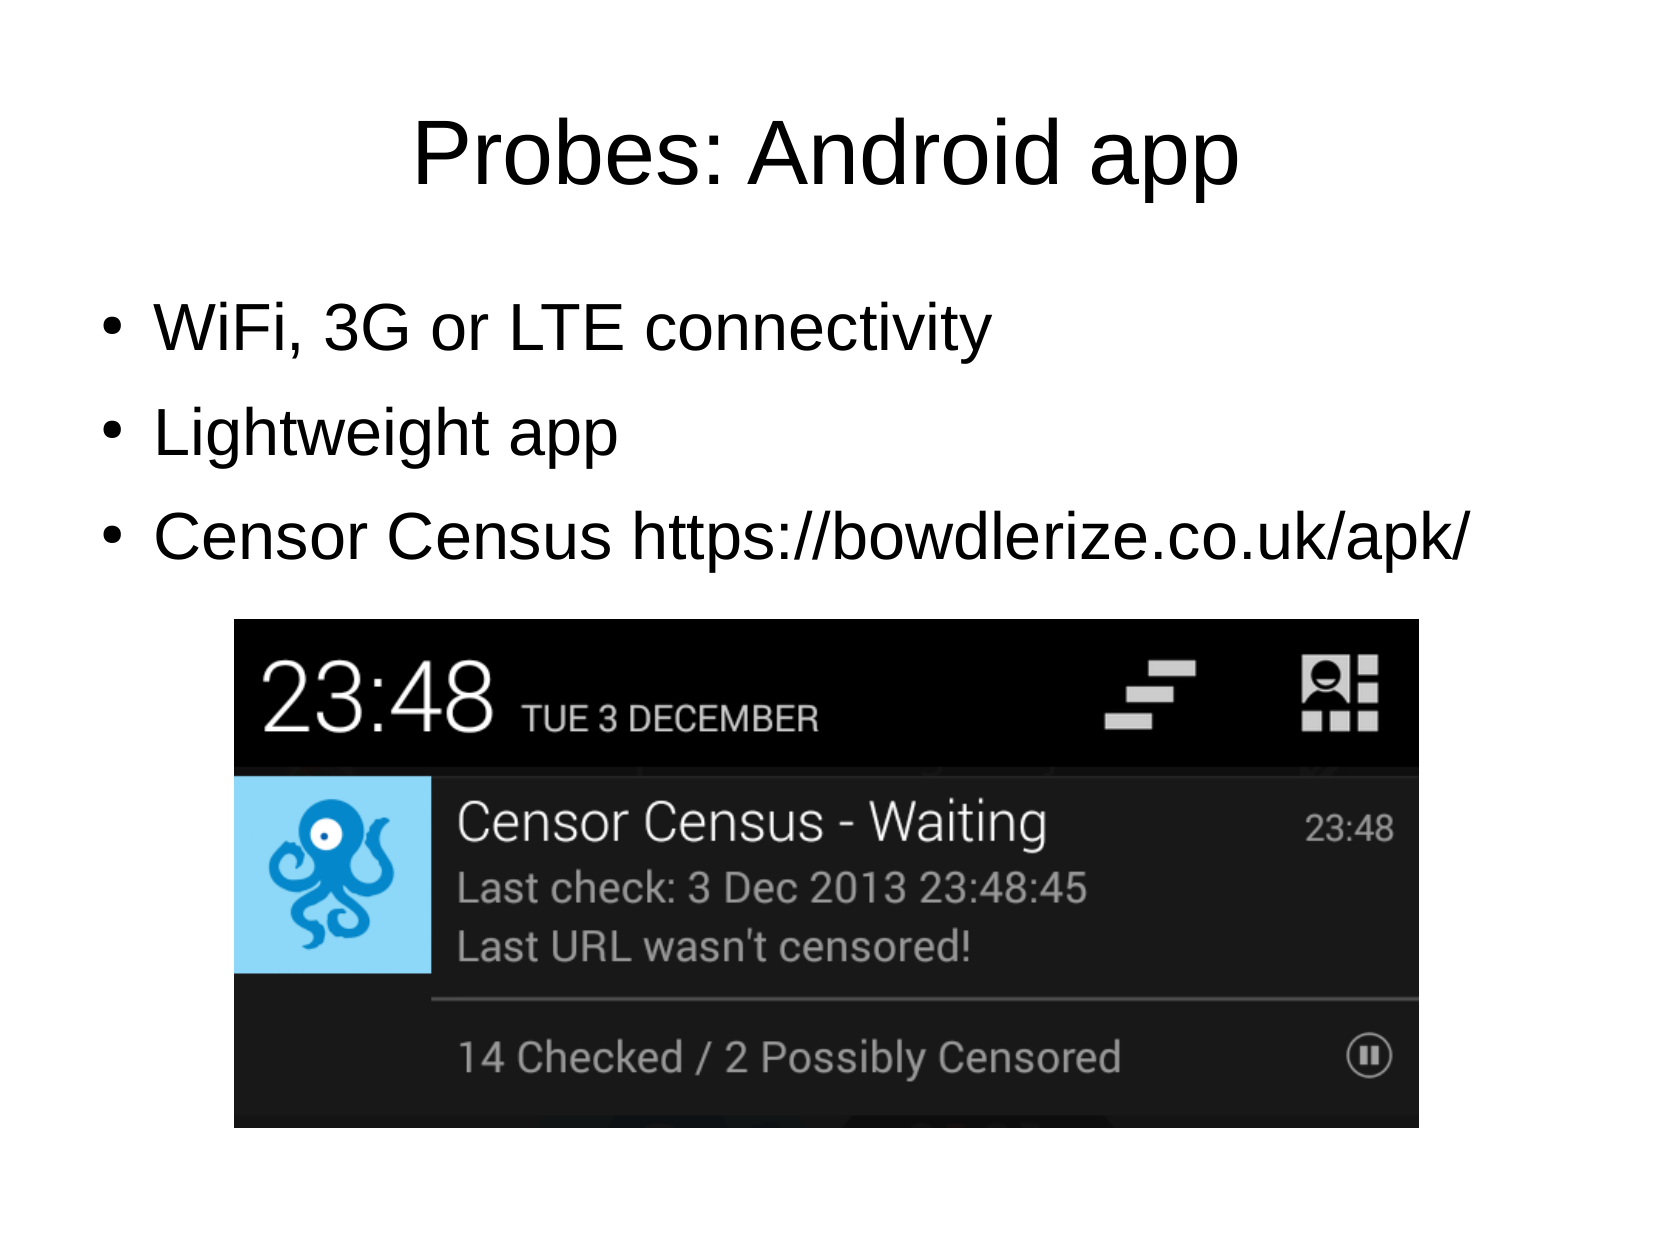

# Probes: Android app
WiFi, 3G or LTE connectivity
Lightweight app
Censor Census https://bowdlerize.co.uk/apk/